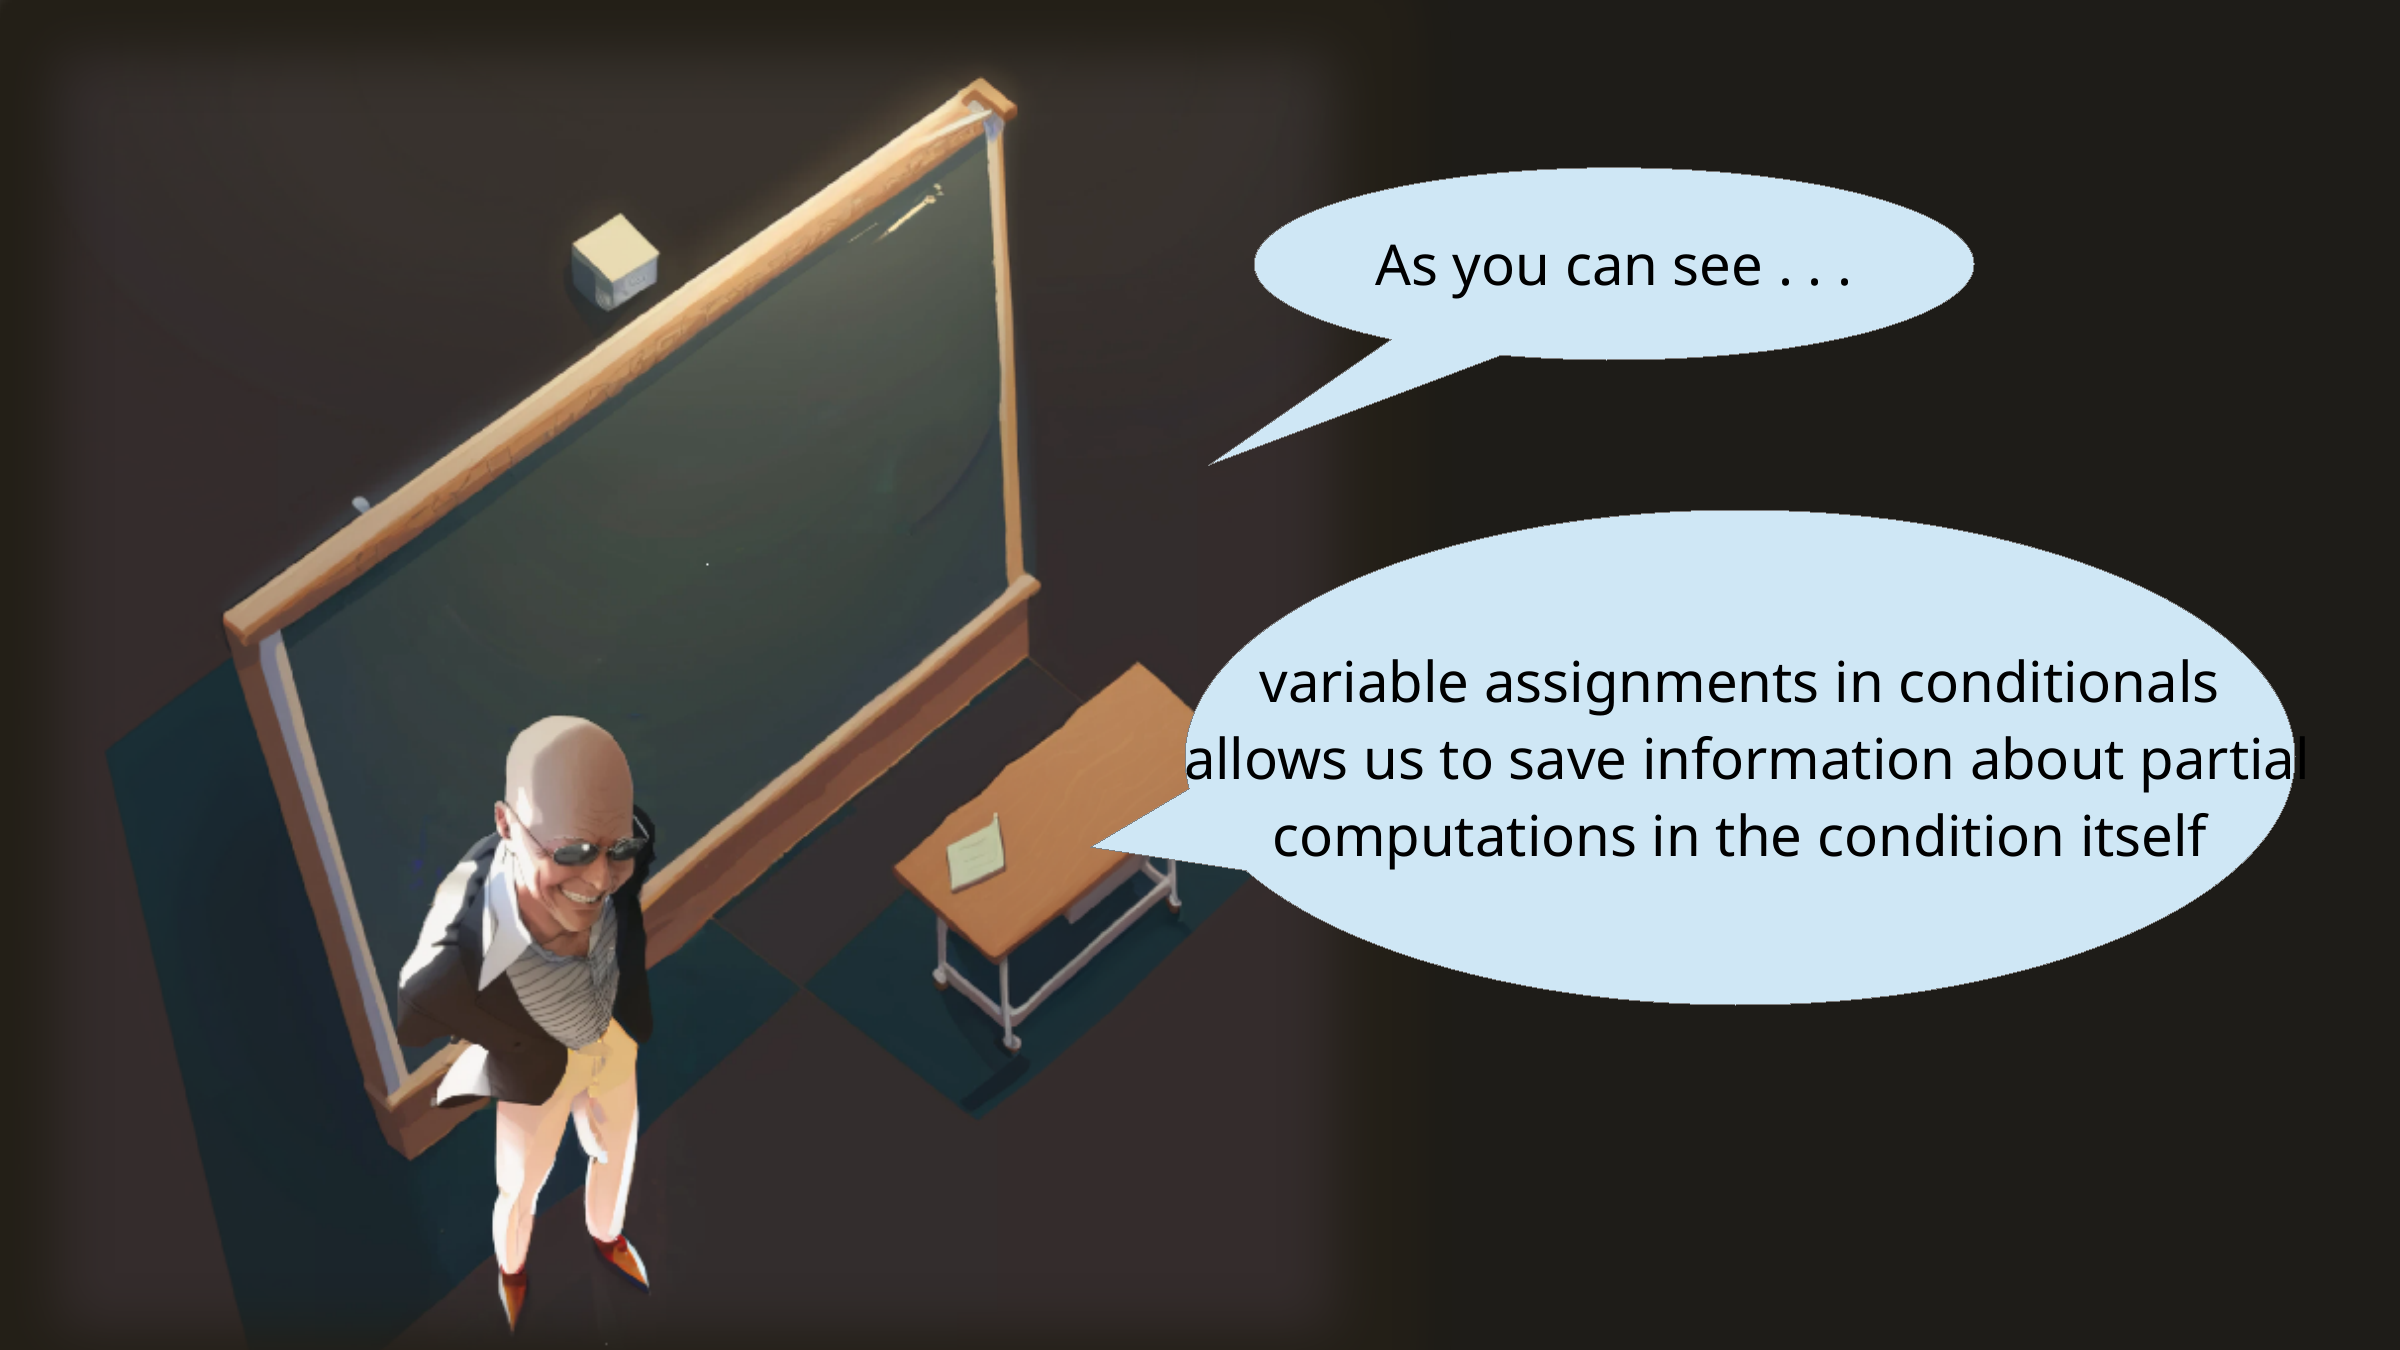

As you can see . . .
variable assignments in conditionals
 allows us to save information about partial
computations in the condition itself